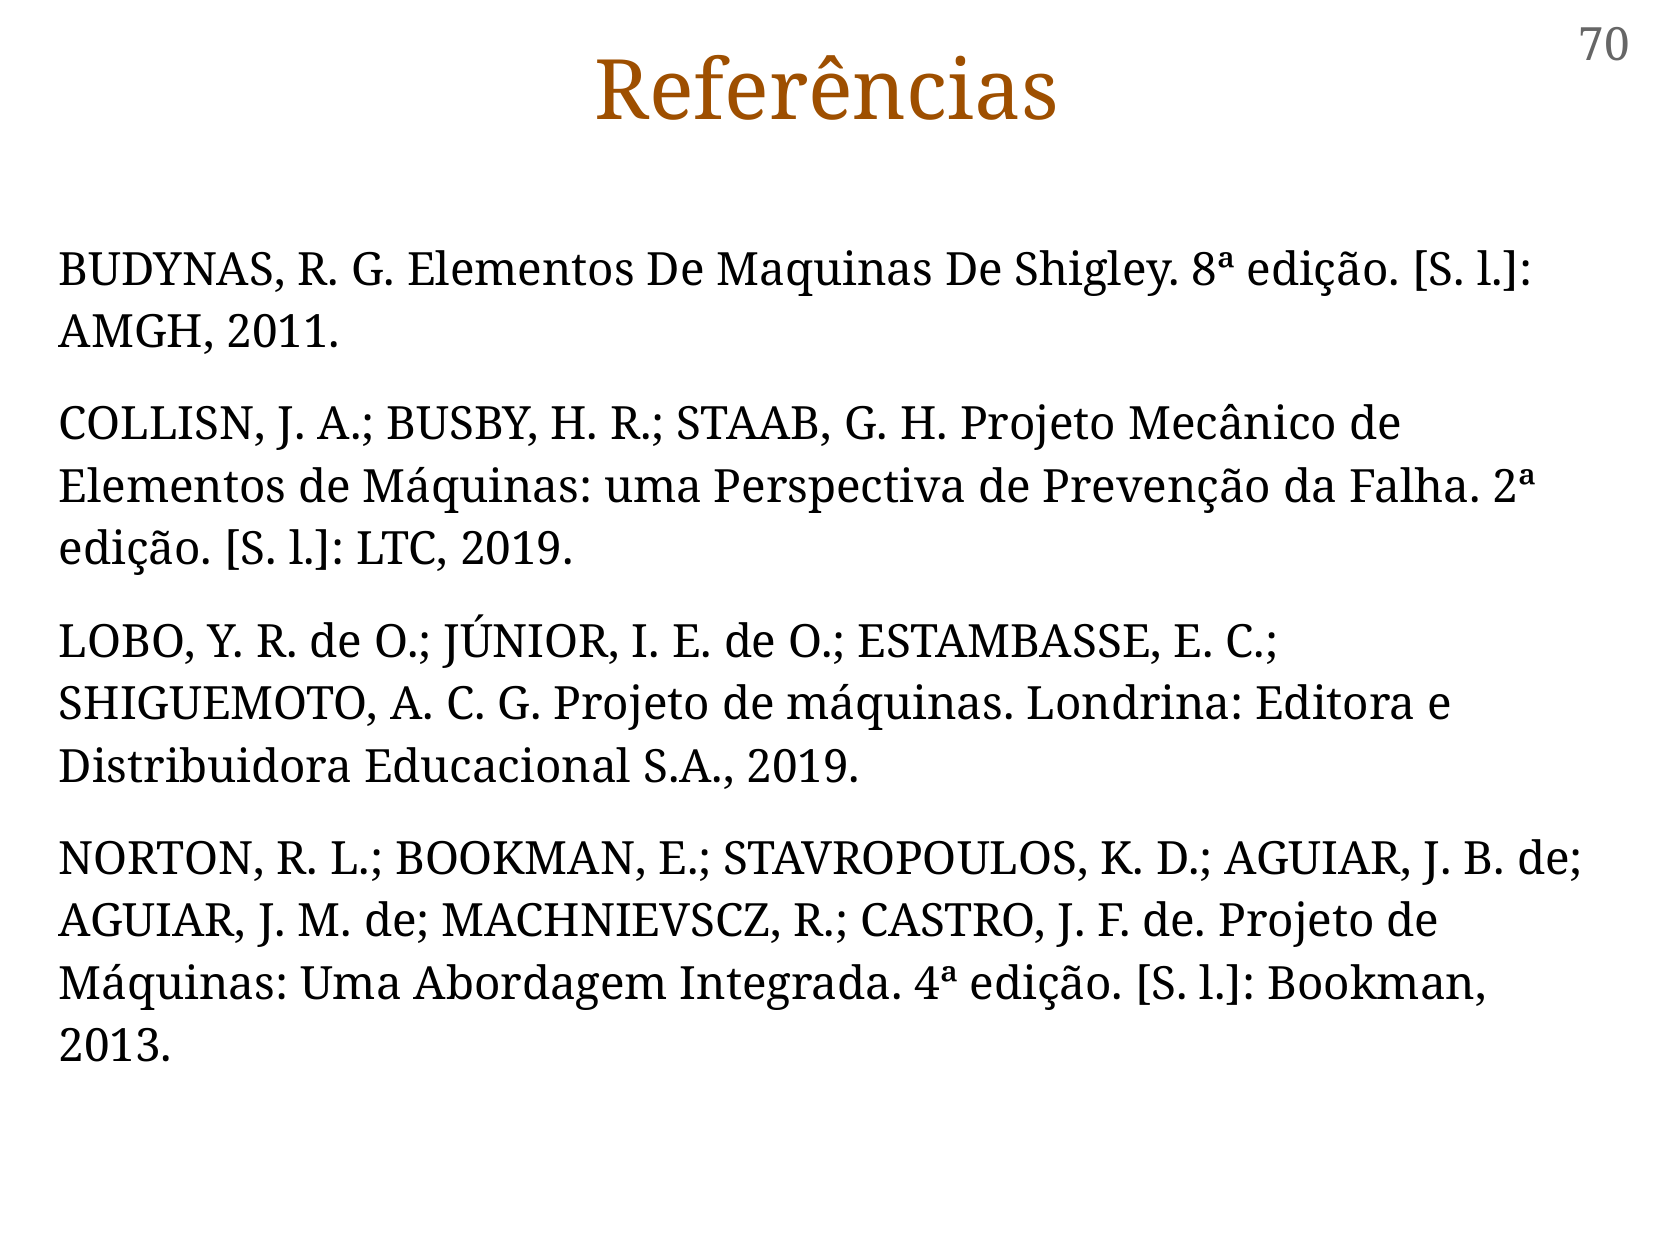

70
# Referências
BUDYNAS, R. G. Elementos De Maquinas De Shigley. 8ª edição. [S. l.]: AMGH, 2011.
COLLISN, J. A.; BUSBY, H. R.; STAAB, G. H. Projeto Mecânico de Elementos de Máquinas: uma Perspectiva de Prevenção da Falha. 2ª edição. [S. l.]: LTC, 2019.
LOBO, Y. R. de O.; JÚNIOR, I. E. de O.; ESTAMBASSE, E. C.; SHIGUEMOTO, A. C. G. Projeto de máquinas. Londrina: Editora e Distribuidora Educacional S.A., 2019.
NORTON, R. L.; BOOKMAN, E.; STAVROPOULOS, K. D.; AGUIAR, J. B. de; AGUIAR, J. M. de; MACHNIEVSCZ, R.; CASTRO, J. F. de. Projeto de Máquinas: Uma Abordagem Integrada. 4ª edição. [S. l.]: Bookman, 2013.